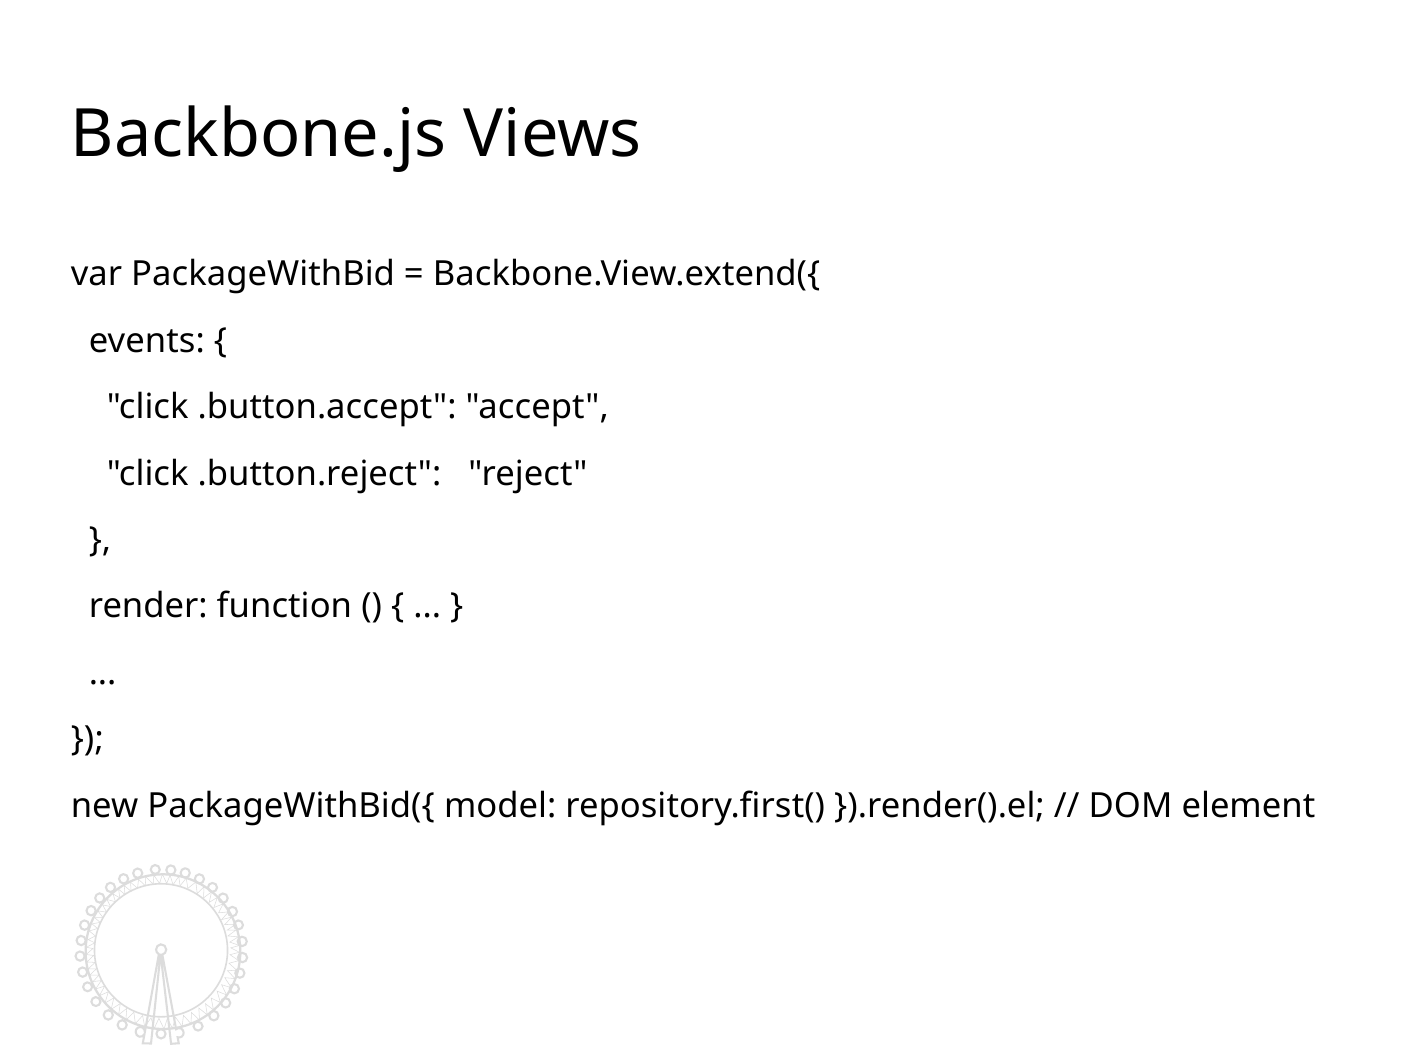

# Backbone.js Views
var PackageWithBid = Backbone.View.extend({
 events: {
 "click .button.accept": "accept",
 "click .button.reject": "reject"
 },
 render: function () { ... }
 ...
});
new PackageWithBid({ model: repository.first() }).render().el; // DOM element